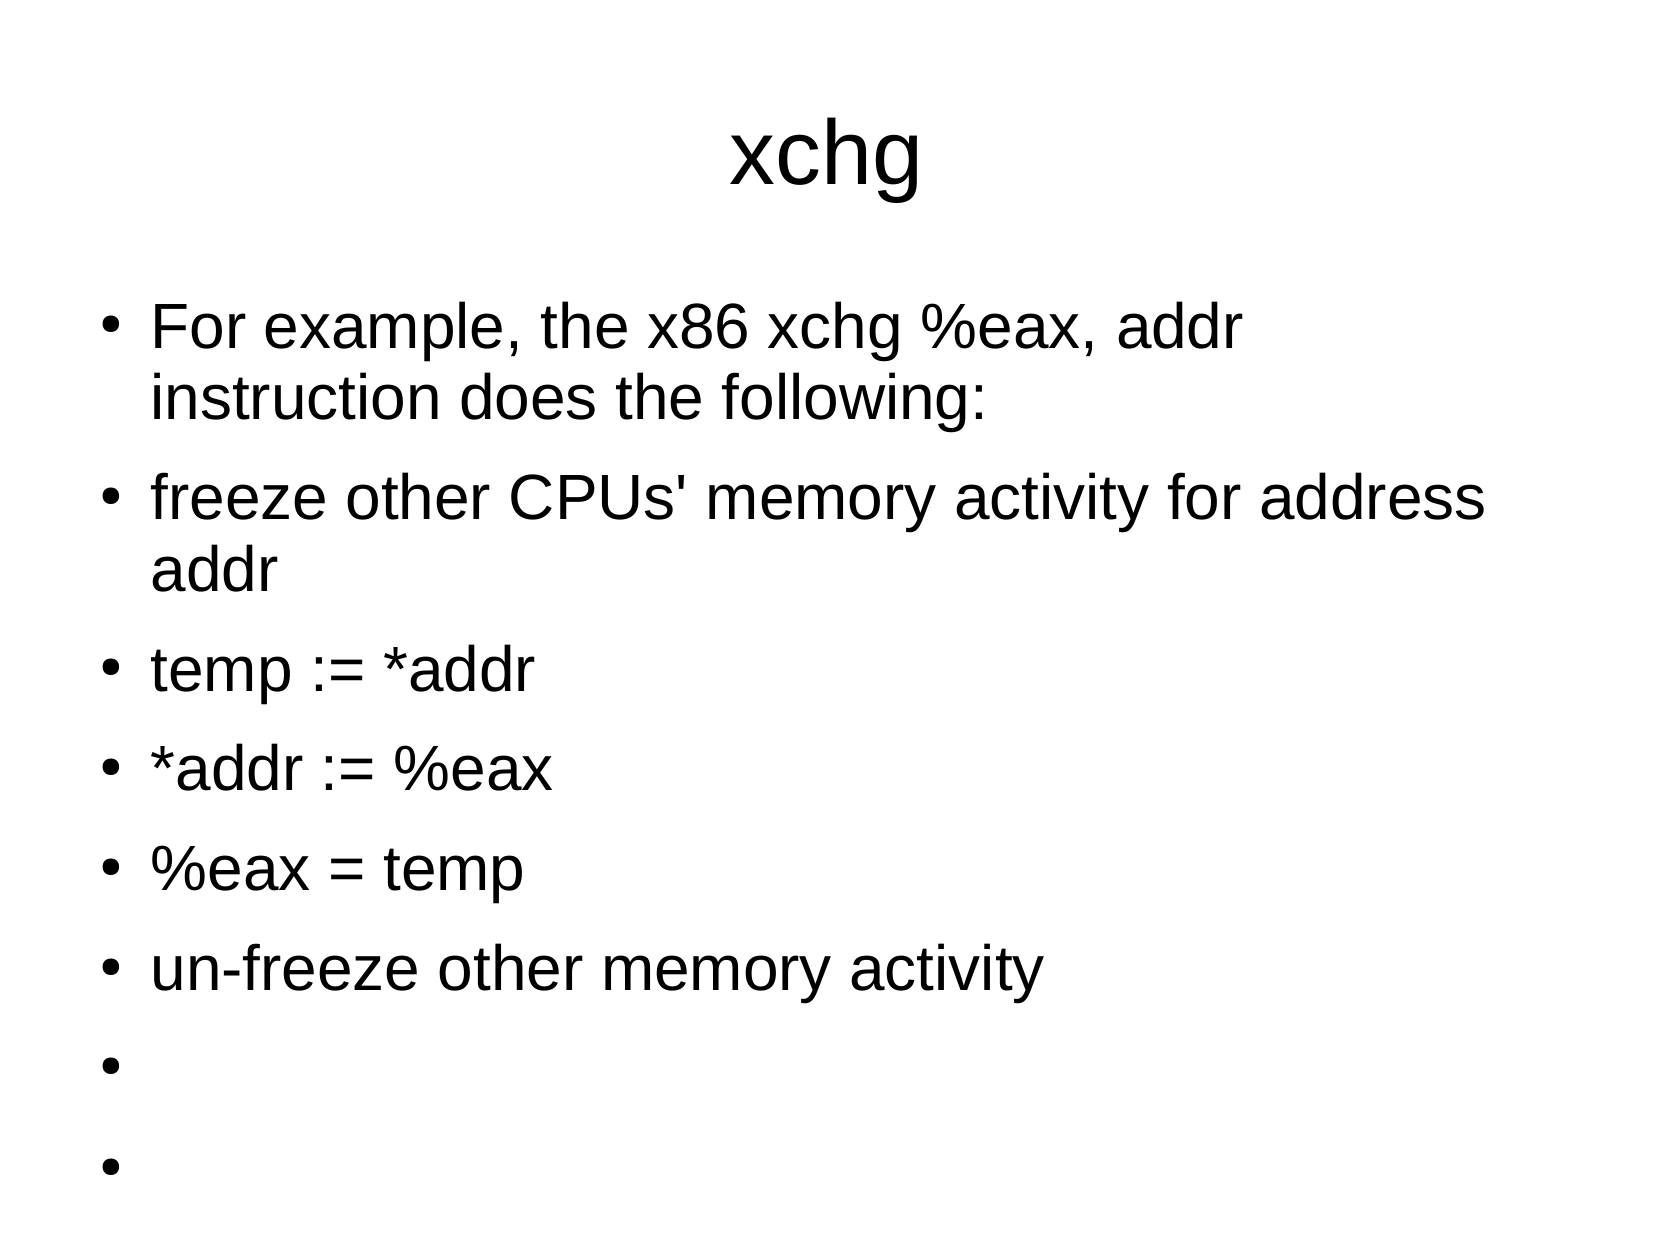

# xchg
For example, the x86 xchg %eax, addr instruction does the following:
freeze other CPUs' memory activity for address addr
temp := *addr
*addr := %eax
%eax = temp
un-freeze other memory activity